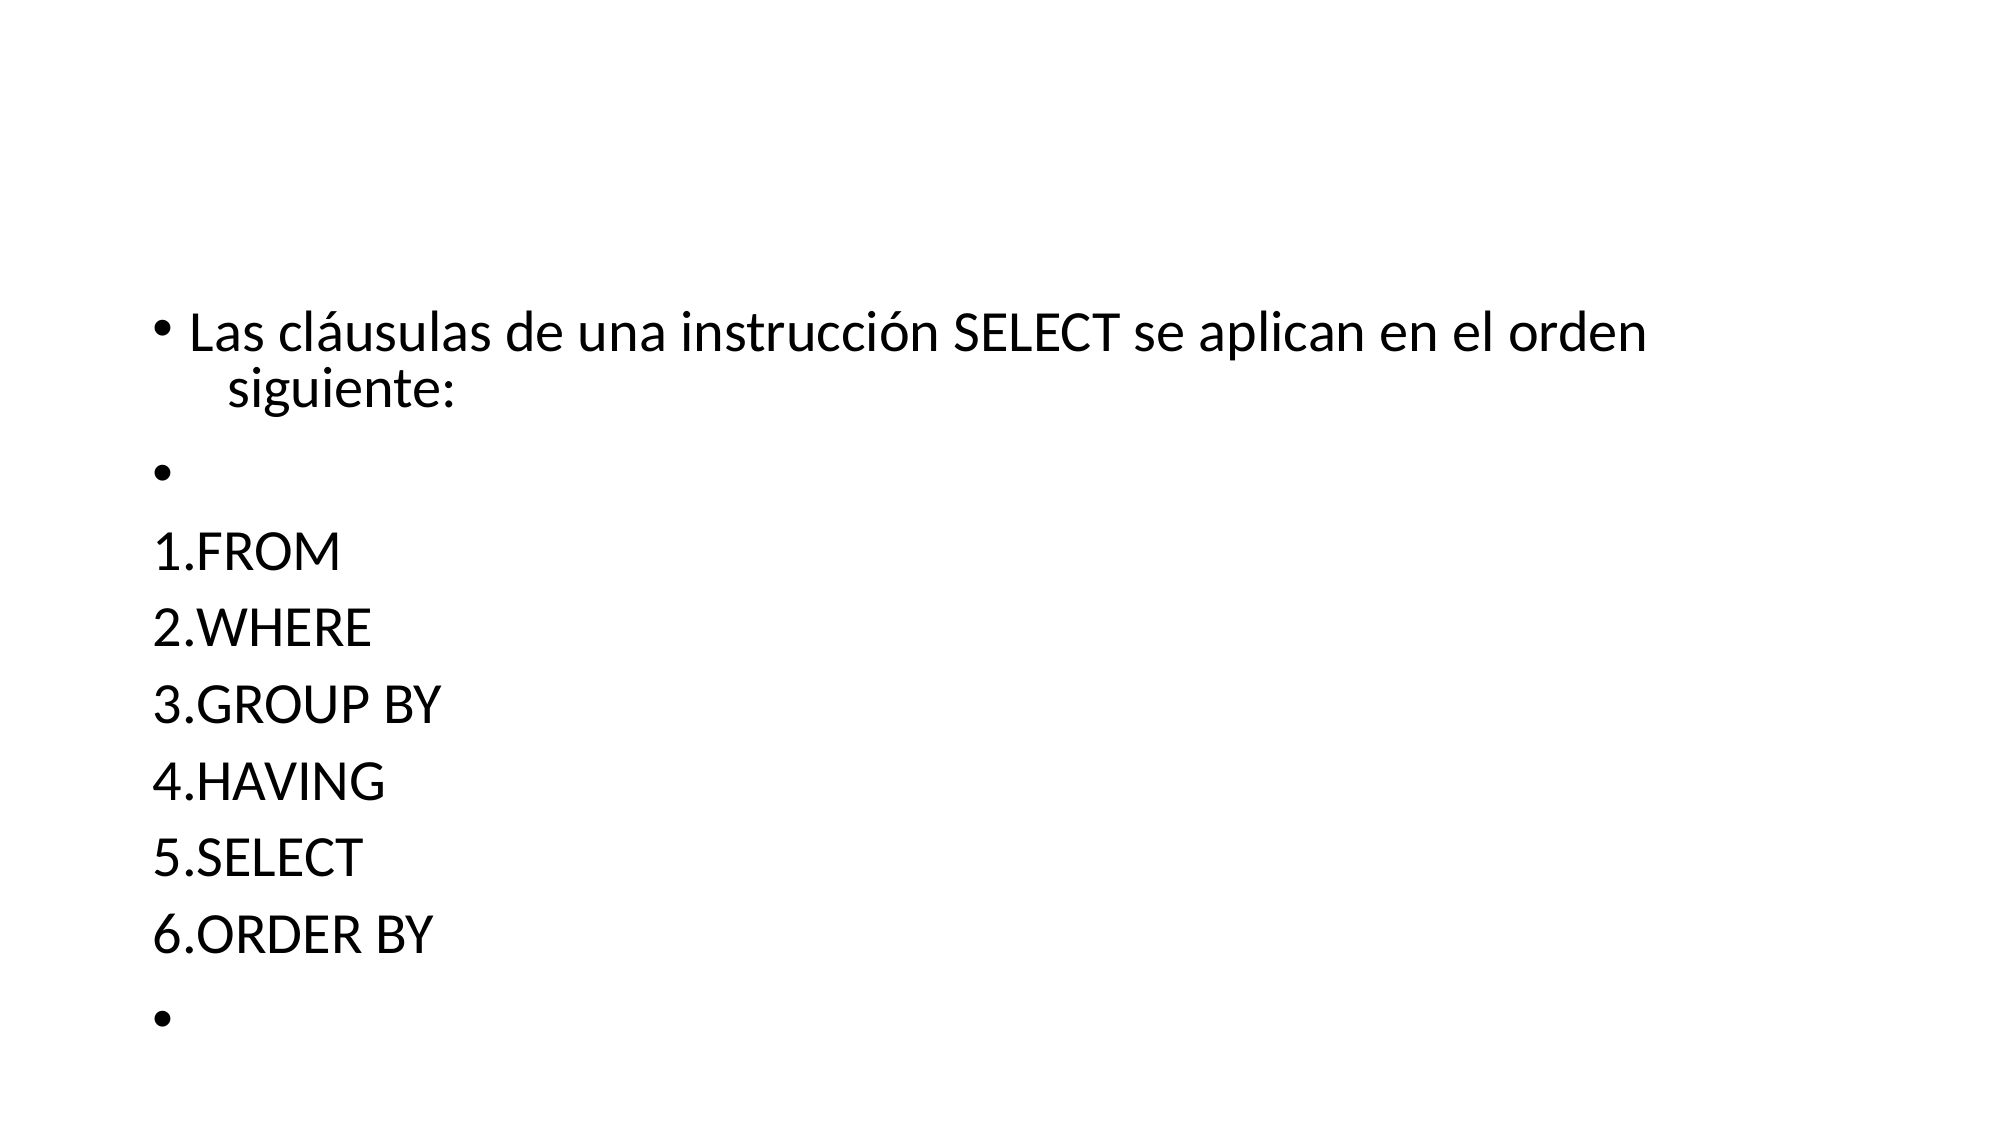

# Las cláusulas de una instrucción SELECT se aplican en el orden siguiente:
FROM
WHERE
GROUP BY
HAVING
SELECT
ORDER BY